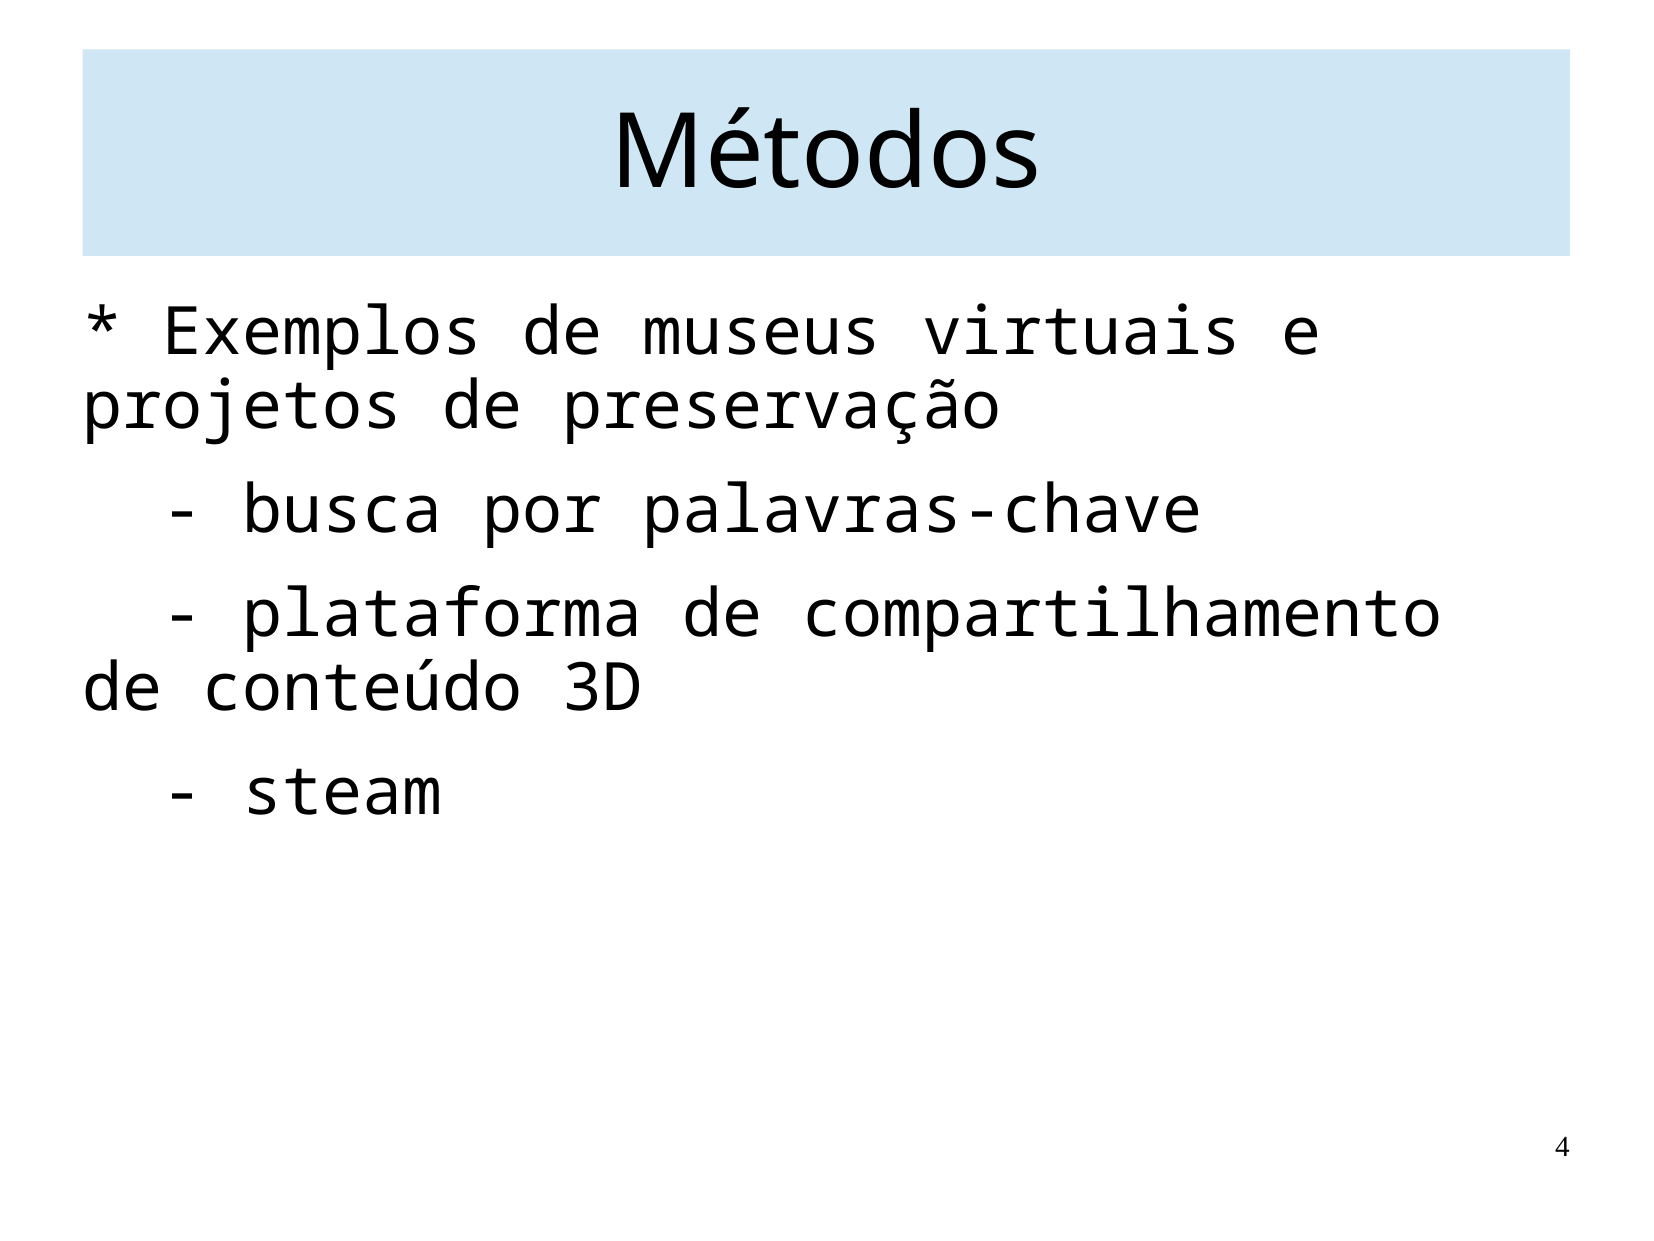

# Métodos
* Exemplos de museus virtuais e projetos de preservação
 - busca por palavras-chave
 - plataforma de compartilhamento de conteúdo 3D
 - steam
4